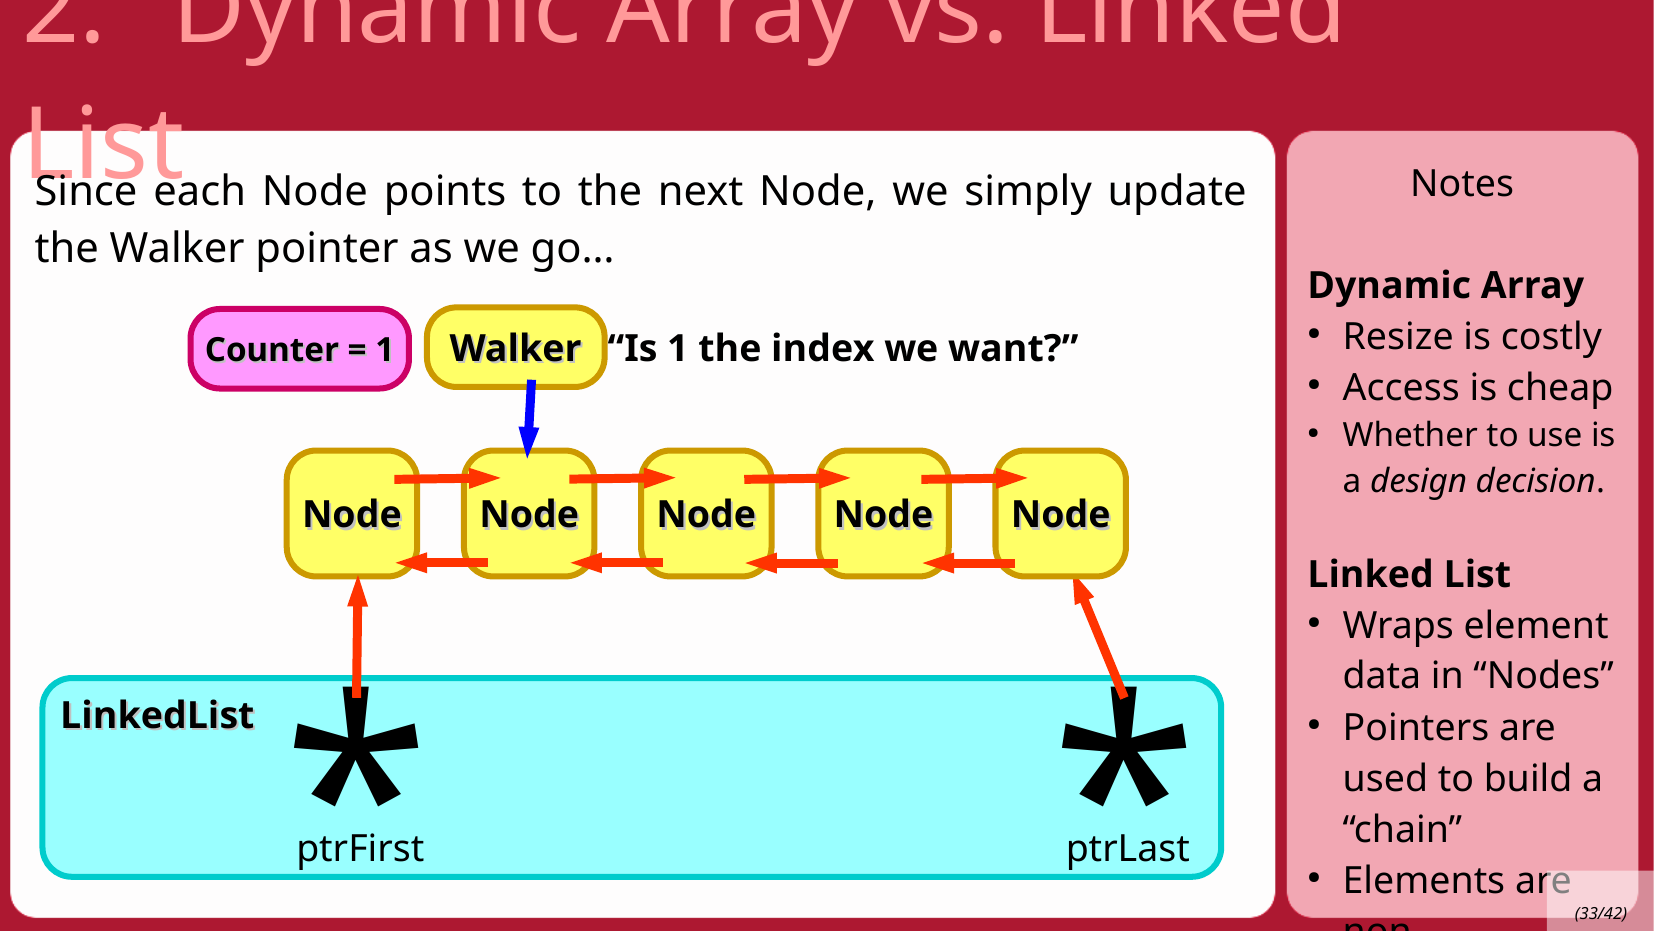

# 2.	Dynamic Array vs. Linked List
Notes
Dynamic Array
Resize is costly
Access is cheap
Whether to use is a design decision.
Linked List
Wraps element data in “Nodes”
Pointers are used to build a “chain”
Elements are non-contiguous
Traversing the list is slower
Since each Node points to the next Node, we simply update the Walker pointer as we go…
Walker
Counter = 1
“Is 1 the index we want?”
Node
Node
Node
Node
Node
*
*
LinkedList
ptrFirst
ptrLast